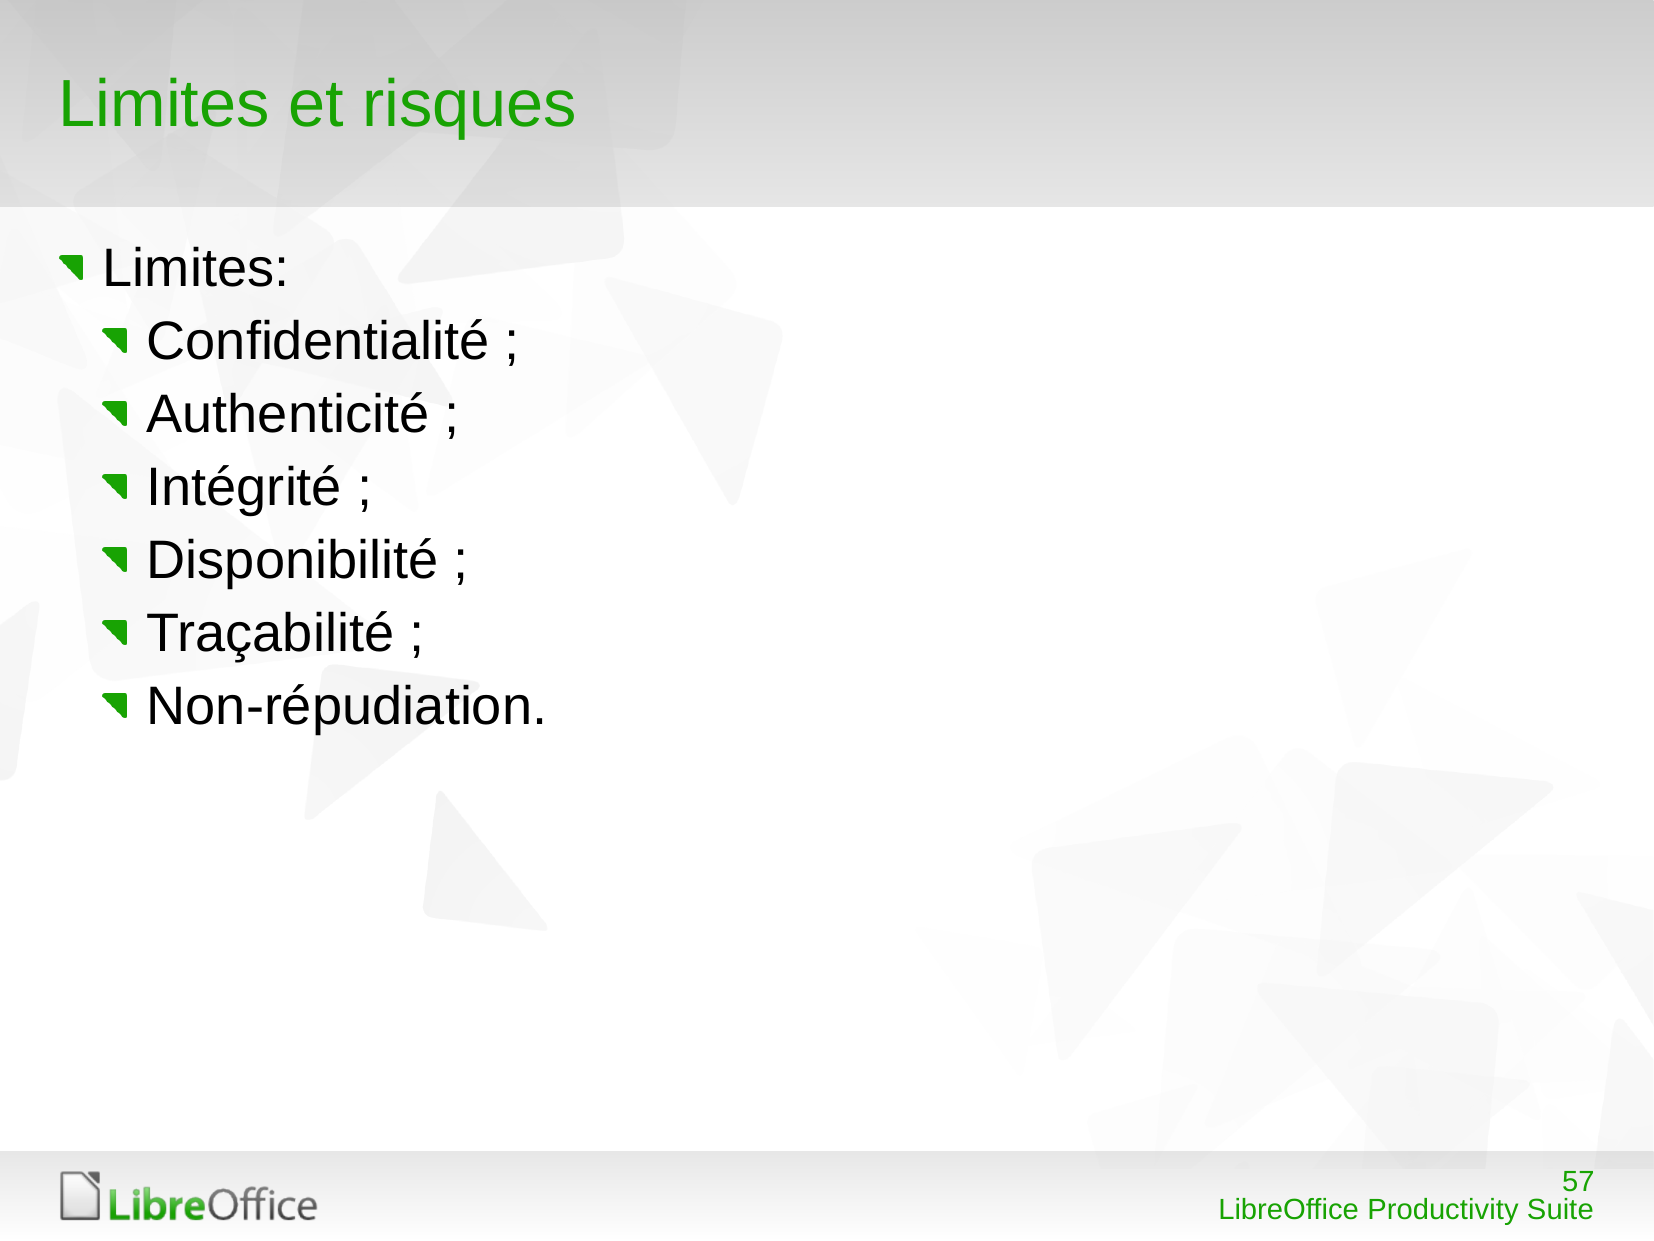

# Limites et risques
Limites:
Confidentialité ;
Authenticité ;
Intégrité ;
Disponibilité ;
Traçabilité ;
Non-répudiation.
57
LibreOffice Productivity Suite